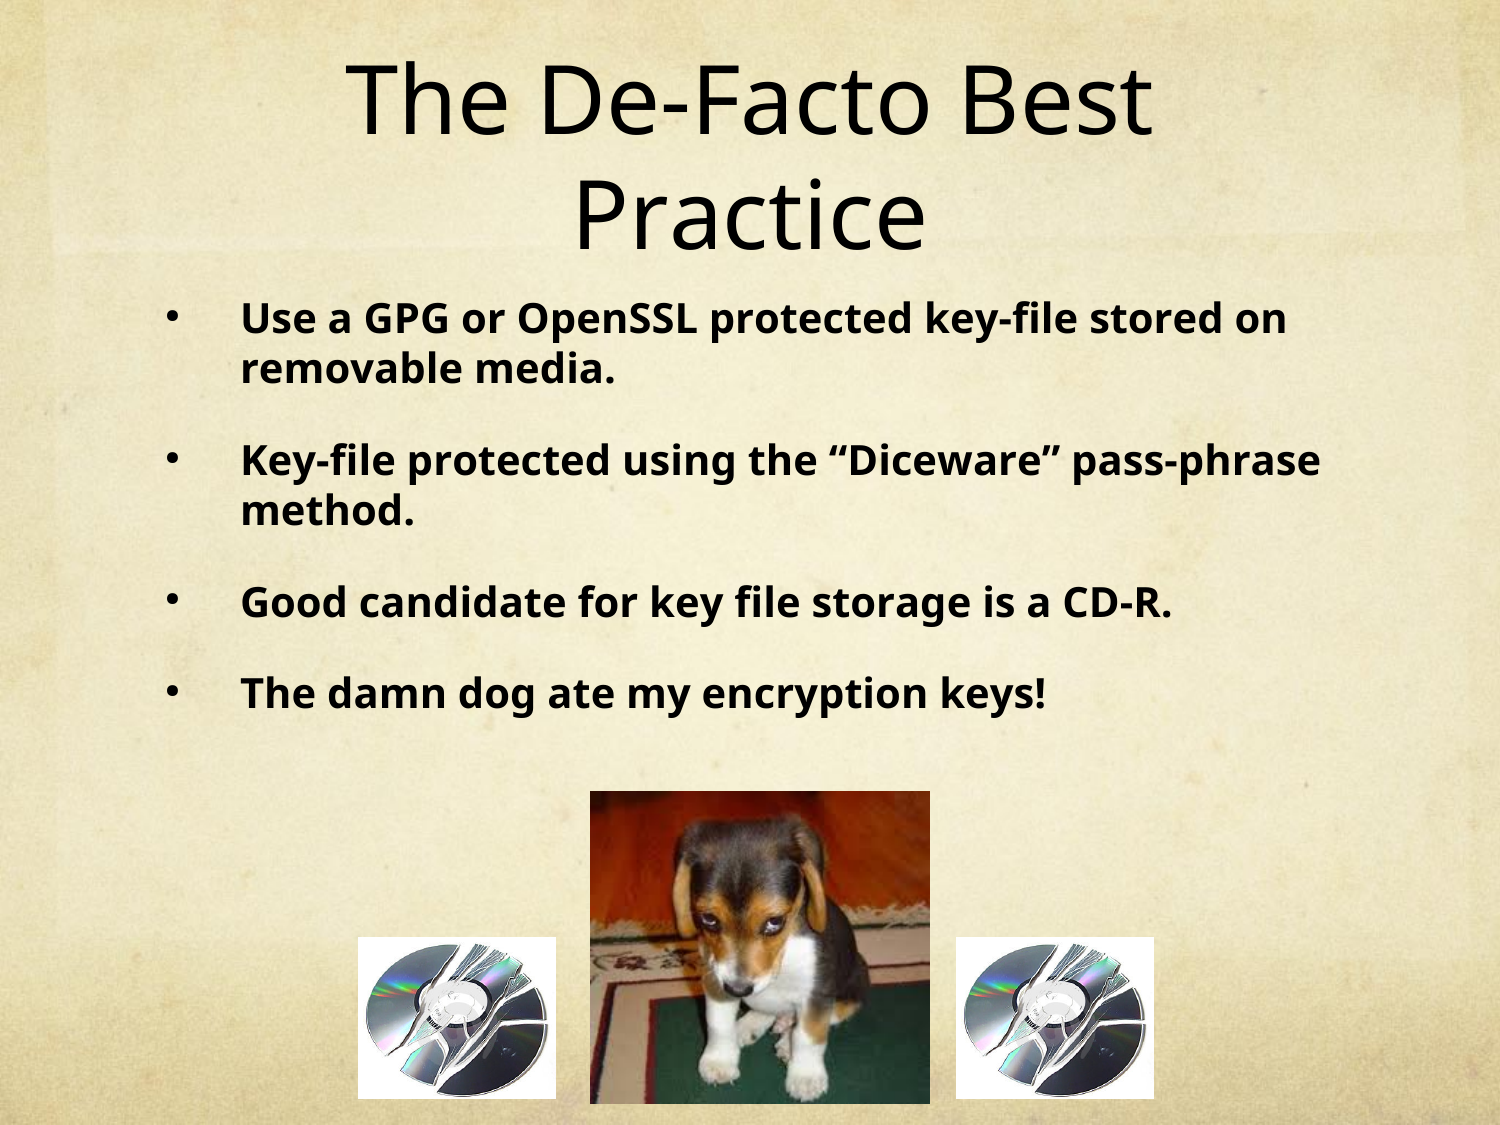

The De-Facto Best Practice
Use a GPG or OpenSSL protected key-file stored on removable media.
Key-file protected using the “Diceware” pass-phrase method.
Good candidate for key file storage is a CD-R.
The damn dog ate my encryption keys!